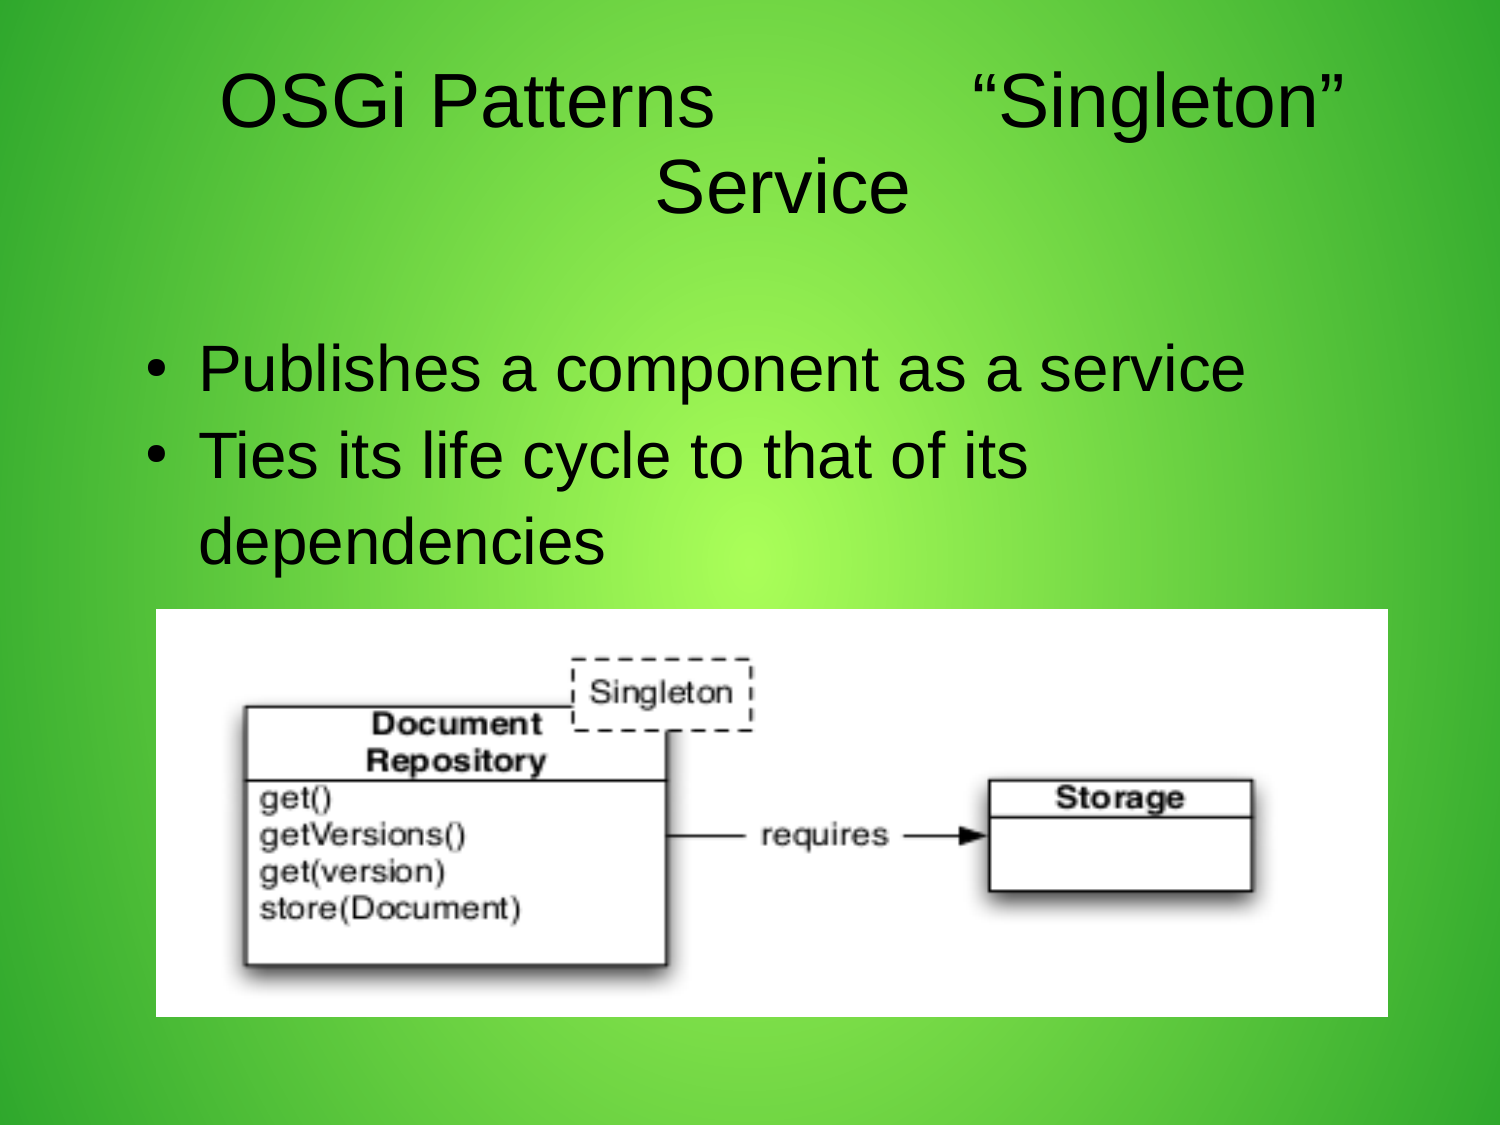

# OSGi Patterns “Singleton” Service
Publishes a component as a service
Ties its life cycle to that of its
dependencies